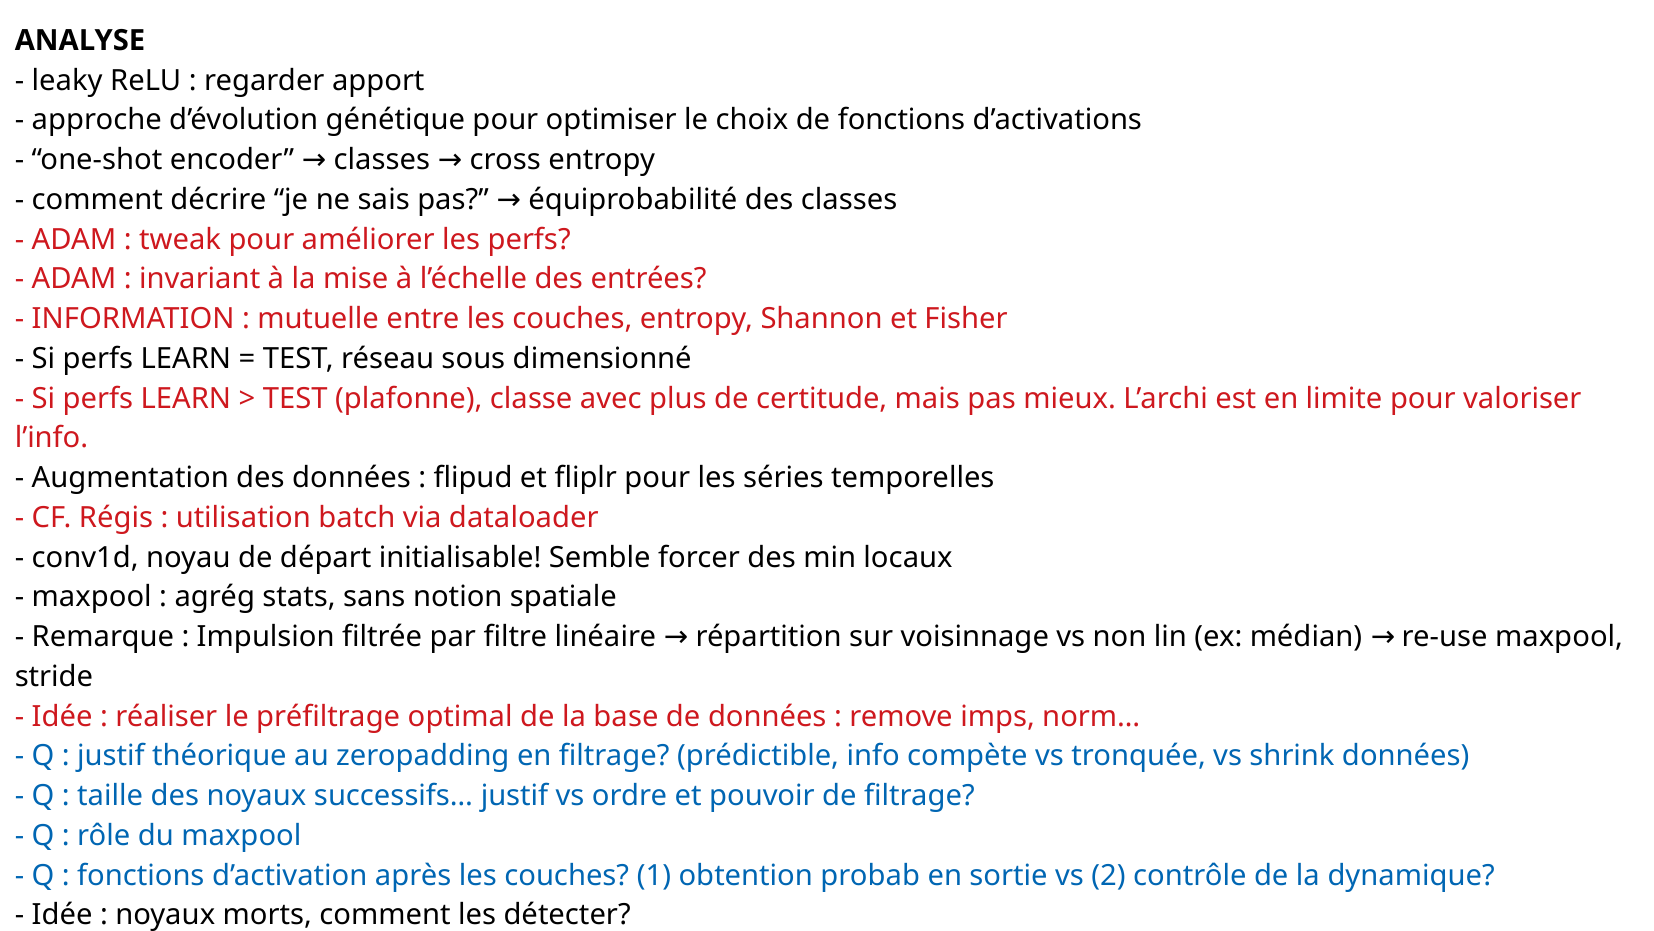

ANALYSE
- leaky ReLU : regarder apport
- approche d’évolution génétique pour optimiser le choix de fonctions d’activations
- “one-shot encoder” → classes → cross entropy
- comment décrire “je ne sais pas?” → équiprobabilité des classes
- ADAM : tweak pour améliorer les perfs?
- ADAM : invariant à la mise à l’échelle des entrées?
- INFORMATION : mutuelle entre les couches, entropy, Shannon et Fisher
- Si perfs LEARN = TEST, réseau sous dimensionné
- Si perfs LEARN > TEST (plafonne), classe avec plus de certitude, mais pas mieux. L’archi est en limite pour valoriser l’info.
- Augmentation des données : flipud et fliplr pour les séries temporelles
- CF. Régis : utilisation batch via dataloader
- conv1d, noyau de départ initialisable! Semble forcer des min locaux
- maxpool : agrég stats, sans notion spatiale
- Remarque : Impulsion filtrée par filtre linéaire → répartition sur voisinnage vs non lin (ex: médian) → re-use maxpool, stride
- Idée : réaliser le préfiltrage optimal de la base de données : remove imps, norm…
- Q : justif théorique au zeropadding en filtrage? (prédictible, info compète vs tronquée, vs shrink données)
- Q : taille des noyaux successifs… justif vs ordre et pouvoir de filtrage?
- Q : rôle du maxpool
- Q : fonctions d’activation après les couches? (1) obtention probab en sortie vs (2) contrôle de la dynamique?
- Idée : noyaux morts, comment les détecter?
- Rmq : Opti ordre 1 (gradient) vs 2 (Hessienne) incalculable NN. 1 = simpliste mais grâce aux batchs, - min locaux
- Rmq : 1ères couches CNN ↔ kernels CV vers filtre de Gabor!
- Rmq : super-résolution, pratique courante : init kernel par noyau de spline interp
- BOTTLENECK : trouver L1/L2 min tq perfs opti et min paramètres
- si Nneurones augmente trop, surapprentissage
- TODO : fixer le nombre de paramètres et en déduire le nombre de neurones ensuite (complexité fixée)